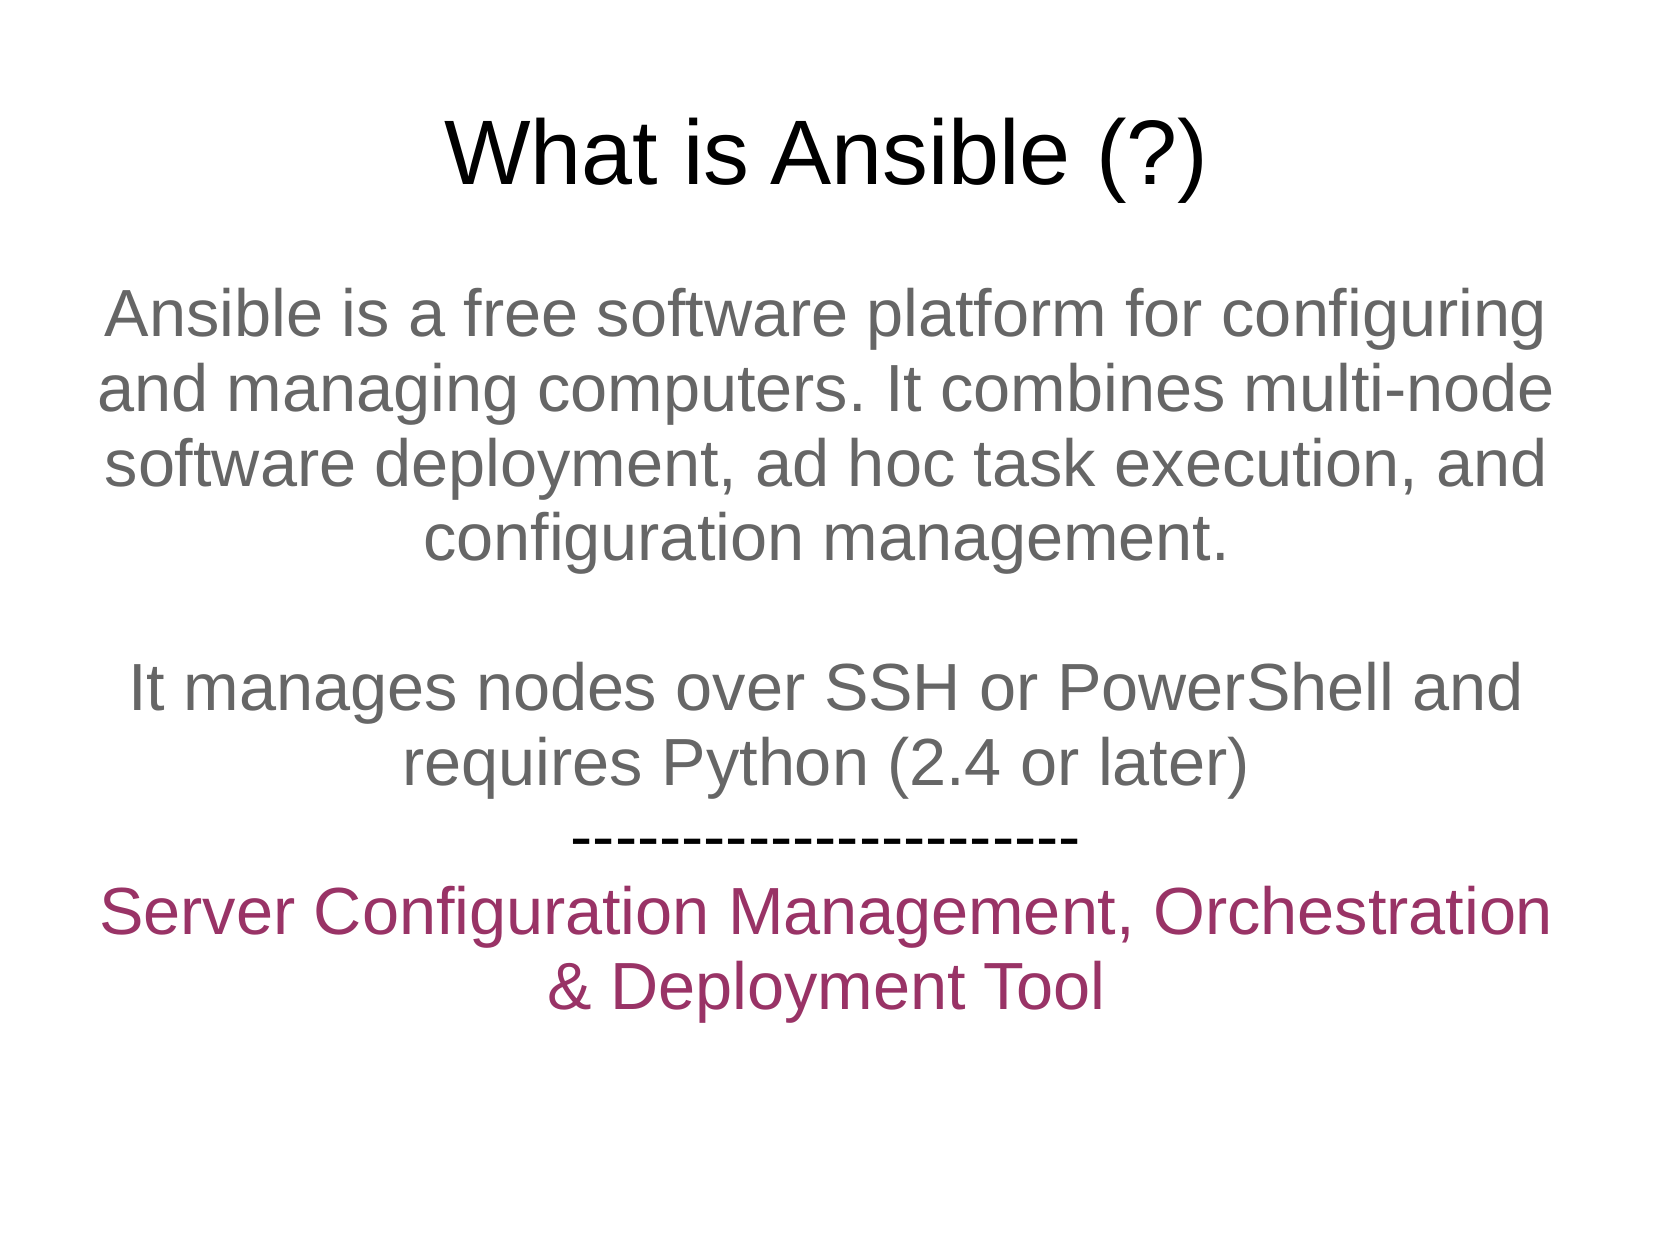

# What is Ansible (?)
Ansible is a free software platform for configuring and managing computers. It combines multi-node software deployment, ad hoc task execution, and configuration management.
It manages nodes over SSH or PowerShell and requires Python (2.4 or later)
-----------------------
Server Configuration Management, Orchestration & Deployment Tool